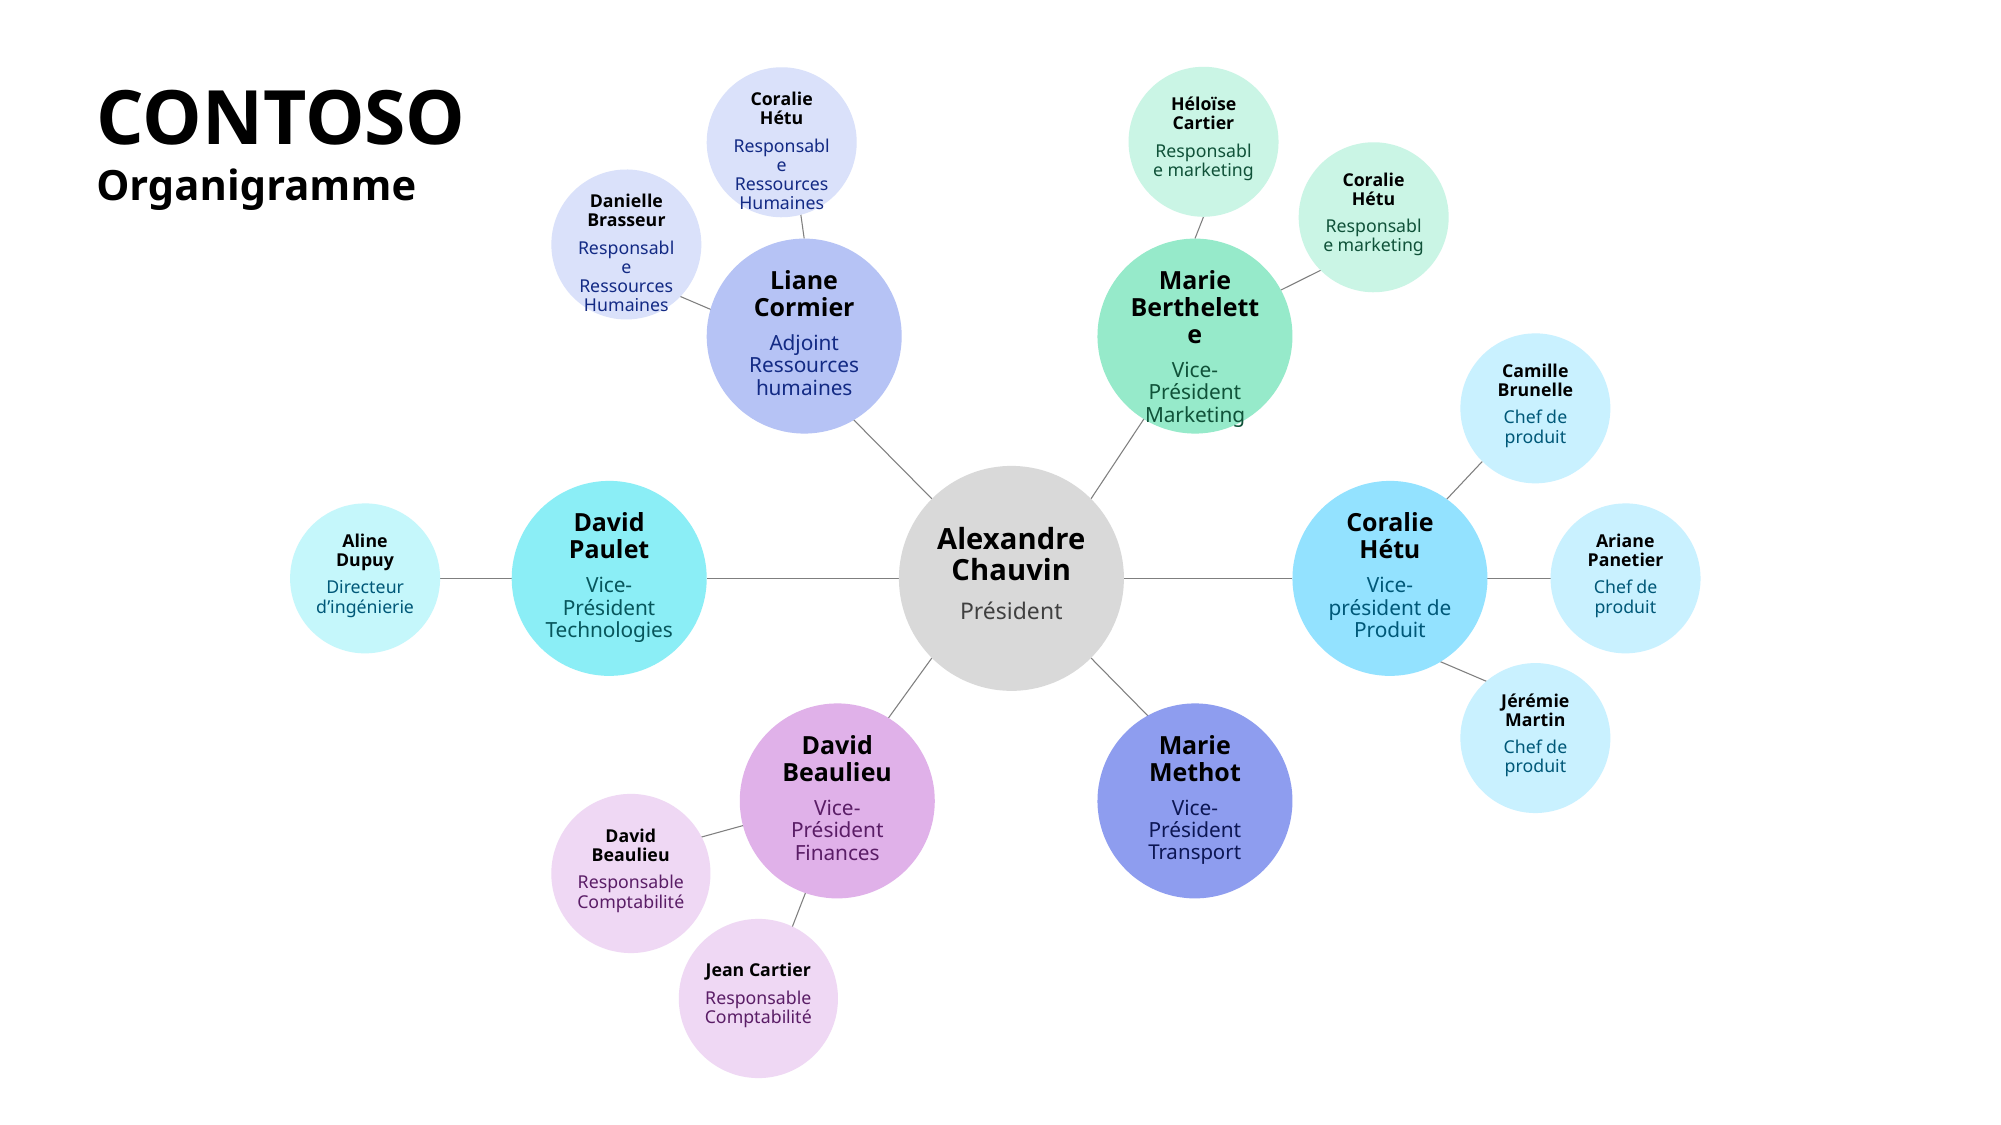

# CONTOSO
Héloïse Cartier
Responsable marketing
Coralie Hétu
Responsable Ressources Humaines
Coralie Hétu
Responsable marketing
Organigramme
Danielle Brasseur
Responsable Ressources Humaines
Liane Cormier
Adjoint Ressources humaines
Marie Berthelette
Vice-Président Marketing
Camille Brunelle
Chef de produit
Alexandre Chauvin
Président
David Paulet
Vice-Président Technologies
Coralie Hétu
Vice-président de Produit
Aline Dupuy
Directeur d’ingénierie
Ariane Panetier
Chef de produit
Jérémie Martin
Chef de produit
David Beaulieu
Vice-Président Finances
Marie Methot
Vice-Président Transport
David Beaulieu
Responsable Comptabilité
Jean Cartier
Responsable Comptabilité